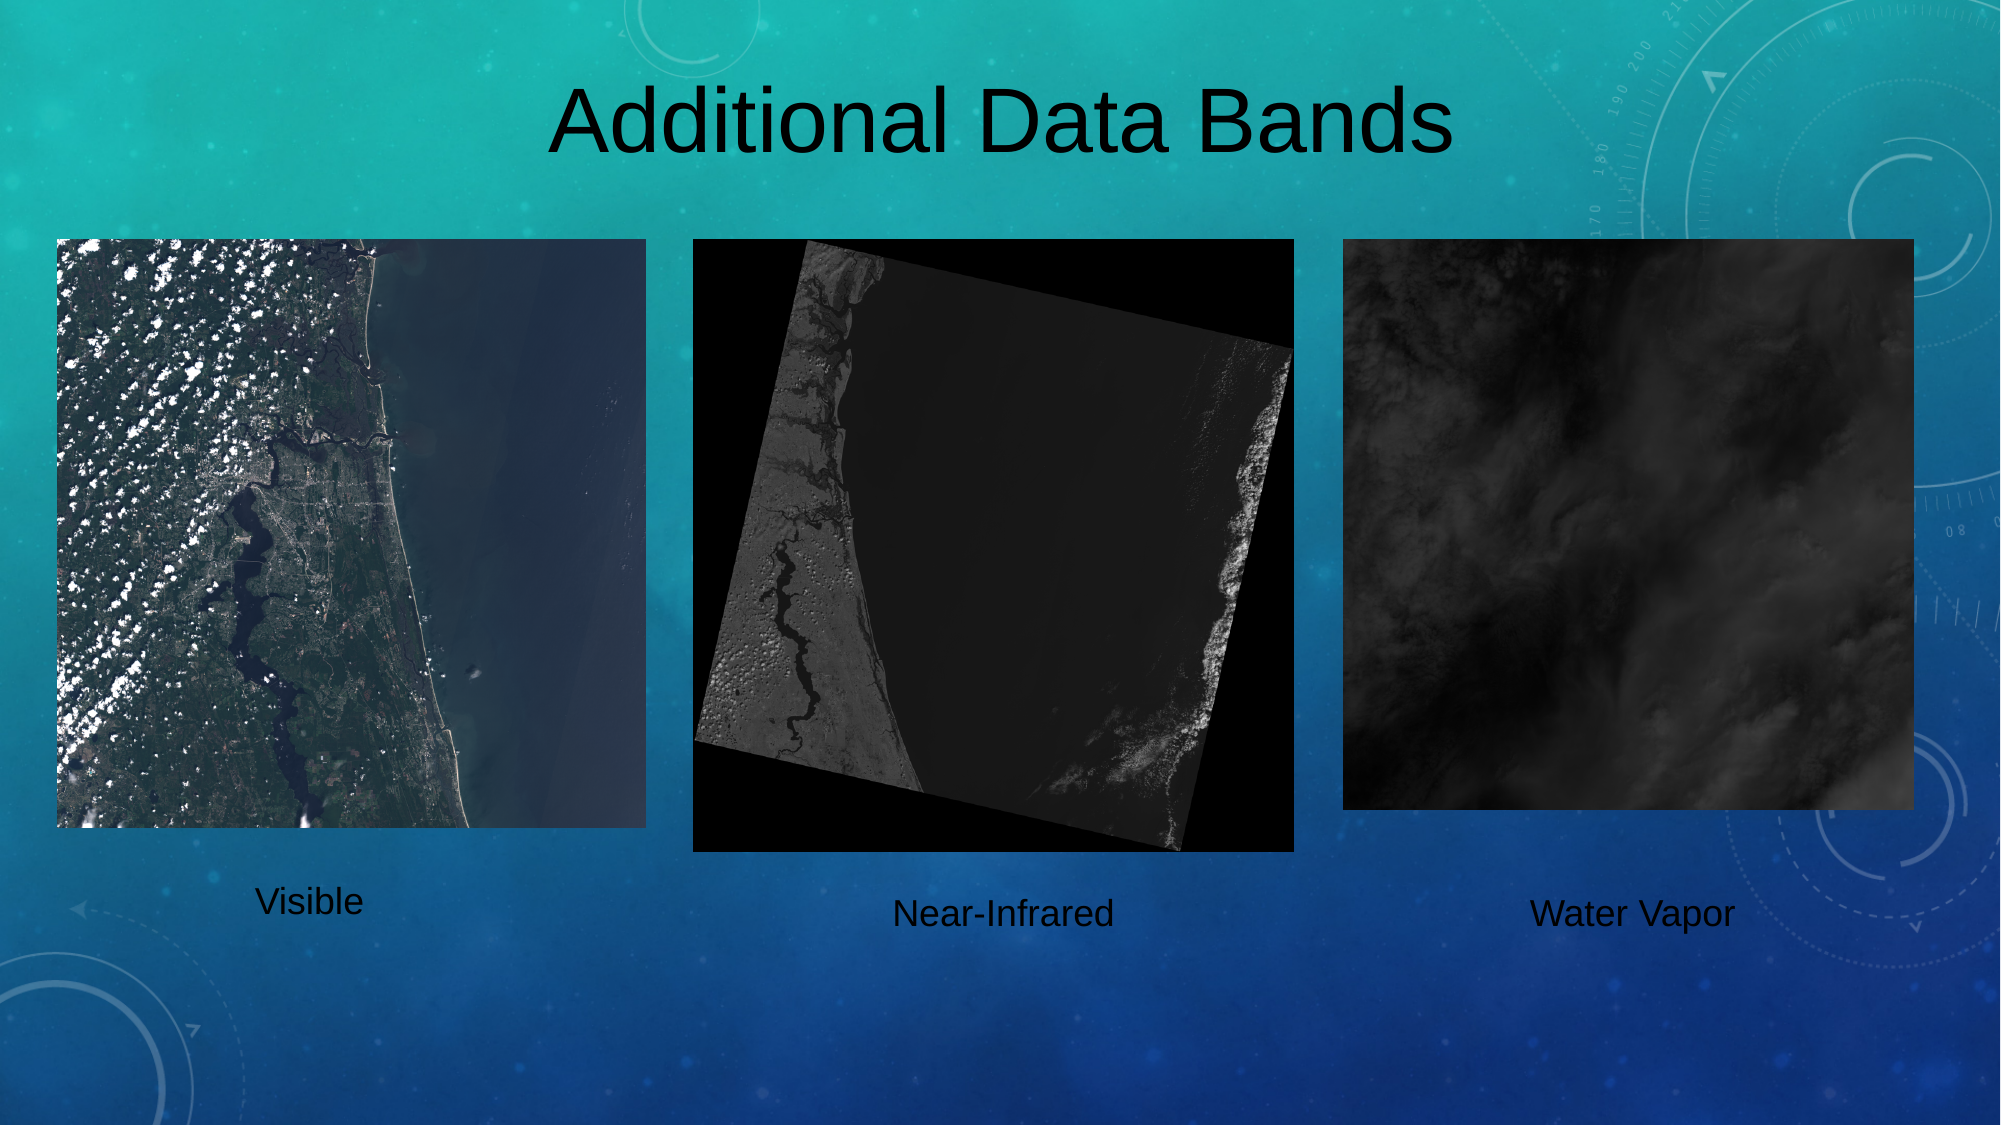

Additional Data Bands
Visible
Near-Infrared
Water Vapor